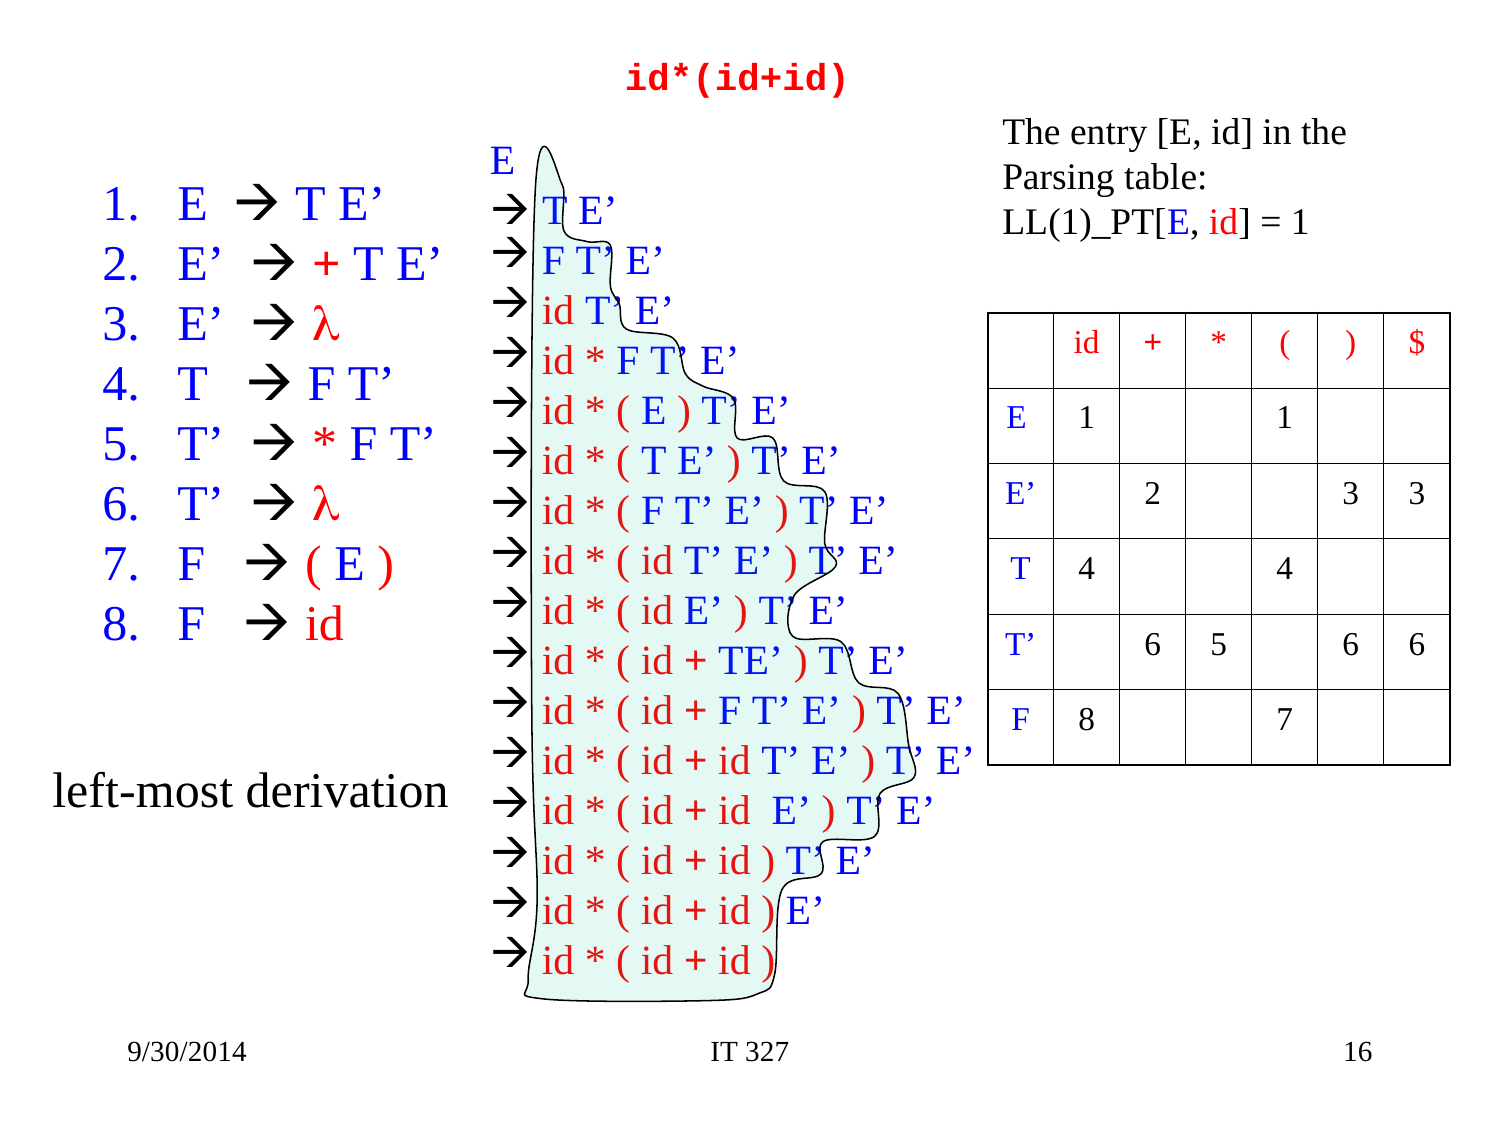

# id*(id+id)
The entry [E, id] in the
Parsing table:
LL(1)_PT[E, id] = 1
E
 T E’
 F T’ E’
 id T’ E’
 id * F T’ E’
 id * ( E ) T’ E’
 id * ( T E’ ) T’ E’
 id * ( F T’ E’ ) T’ E’
 id * ( id T’ E’ ) T’ E’
 id * ( id E’ ) T’ E’
 id * ( id + TE’ ) T’ E’
 id * ( id + F T’ E’ ) T’ E’
 id * ( id + id T’ E’ ) T’ E’
 id * ( id + id E’ ) T’ E’
 id * ( id + id ) T’ E’
 id * ( id + id ) E’
 id * ( id + id )
E  T E’
E’  + T E’
E’  
T  F T’
T’  * F T’
T’  
F  ( E )
F  id
| | id | + | \* | ( | ) | $ |
| --- | --- | --- | --- | --- | --- | --- |
| E | 1 | | | 1 | | |
| E’ | | 2 | | | 3 | 3 |
| T | 4 | | | 4 | | |
| T’ | | 6 | 5 | | 6 | 6 |
| F | 8 | | | 7 | | |
left-most derivation
9/30/2014
IT 327